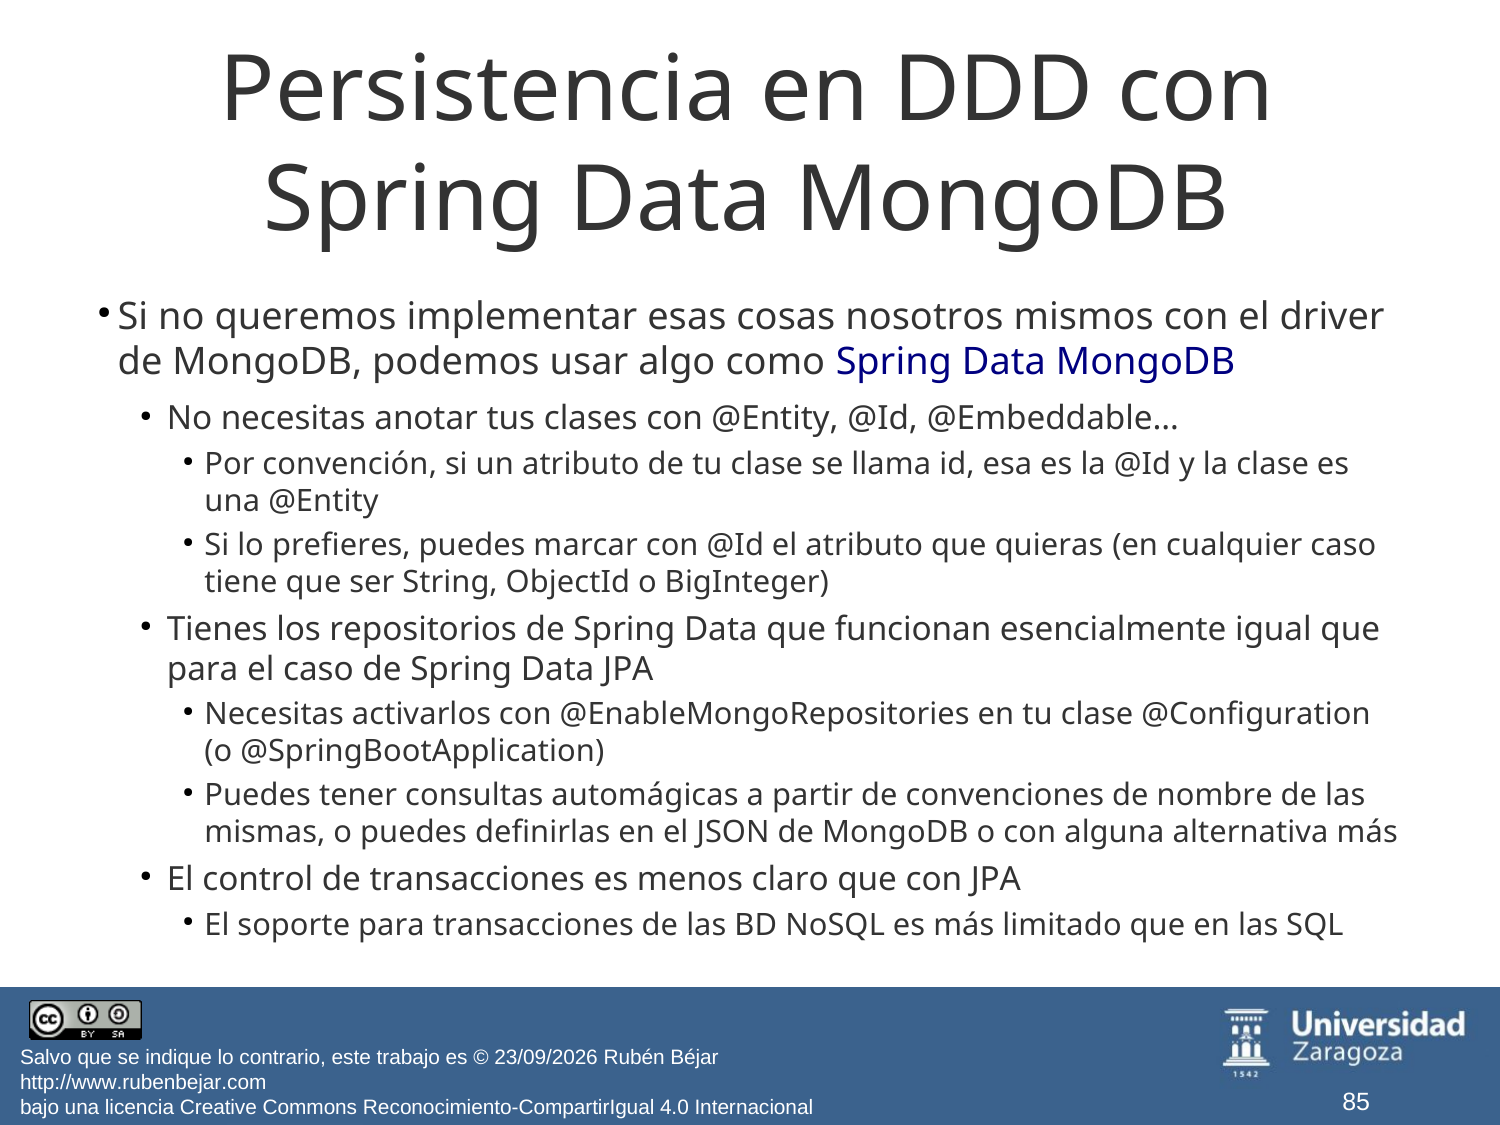

# Persistencia en DDD con Spring Data MongoDB
Si no queremos implementar esas cosas nosotros mismos con el driver de MongoDB, podemos usar algo como Spring Data MongoDB
No necesitas anotar tus clases con @Entity, @Id, @Embeddable…
Por convención, si un atributo de tu clase se llama id, esa es la @Id y la clase es una @Entity
Si lo prefieres, puedes marcar con @Id el atributo que quieras (en cualquier caso tiene que ser String, ObjectId o BigInteger)
Tienes los repositorios de Spring Data que funcionan esencialmente igual que para el caso de Spring Data JPA
Necesitas activarlos con @EnableMongoRepositories en tu clase @Configuration (o @SpringBootApplication)
Puedes tener consultas automágicas a partir de convenciones de nombre de las mismas, o puedes definirlas en el JSON de MongoDB o con alguna alternativa más
El control de transacciones es menos claro que con JPA
El soporte para transacciones de las BD NoSQL es más limitado que en las SQL